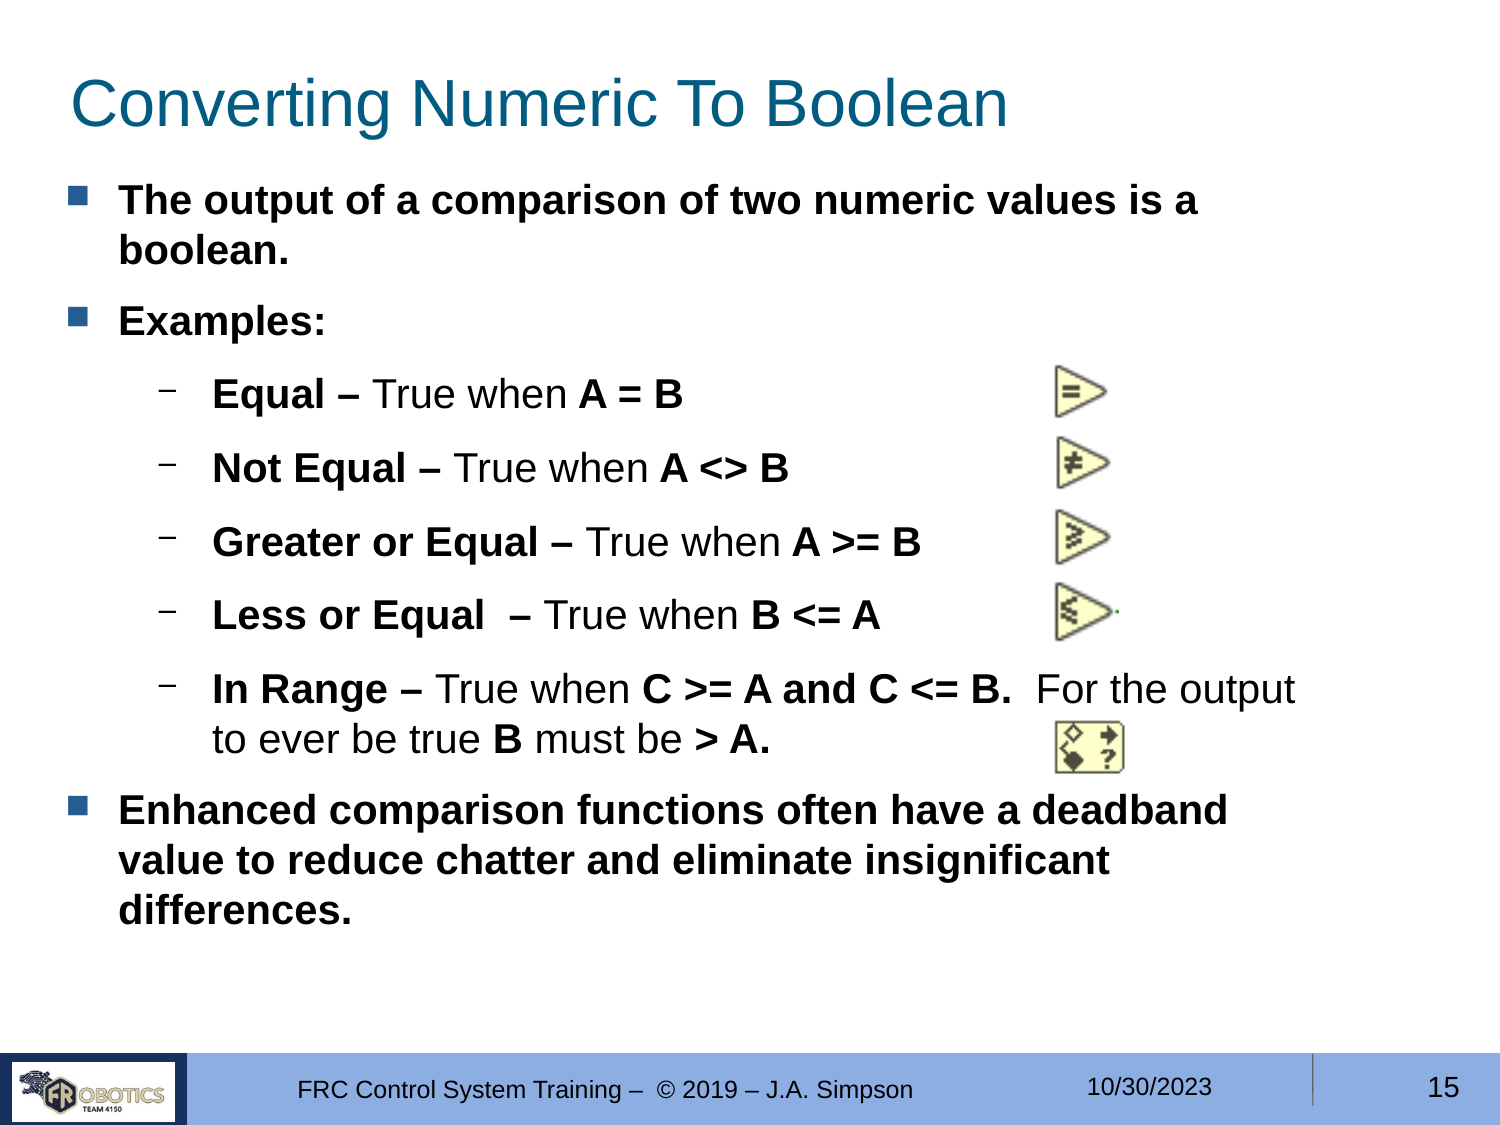

# Converting Numeric To Boolean
The output of a comparison of two numeric values is a boolean.
Examples:
Equal – True when A = B
Not Equal – True when A <> B
Greater or Equal – True when A >= B
Less or Equal – True when B <= A
In Range – True when C >= A and C <= B. For the output to ever be true B must be > A.
Enhanced comparison functions often have a deadband value to reduce chatter and eliminate insignificant differences.
10/30/2023
FRC Control System Training – © 2019 – J.A. Simpson